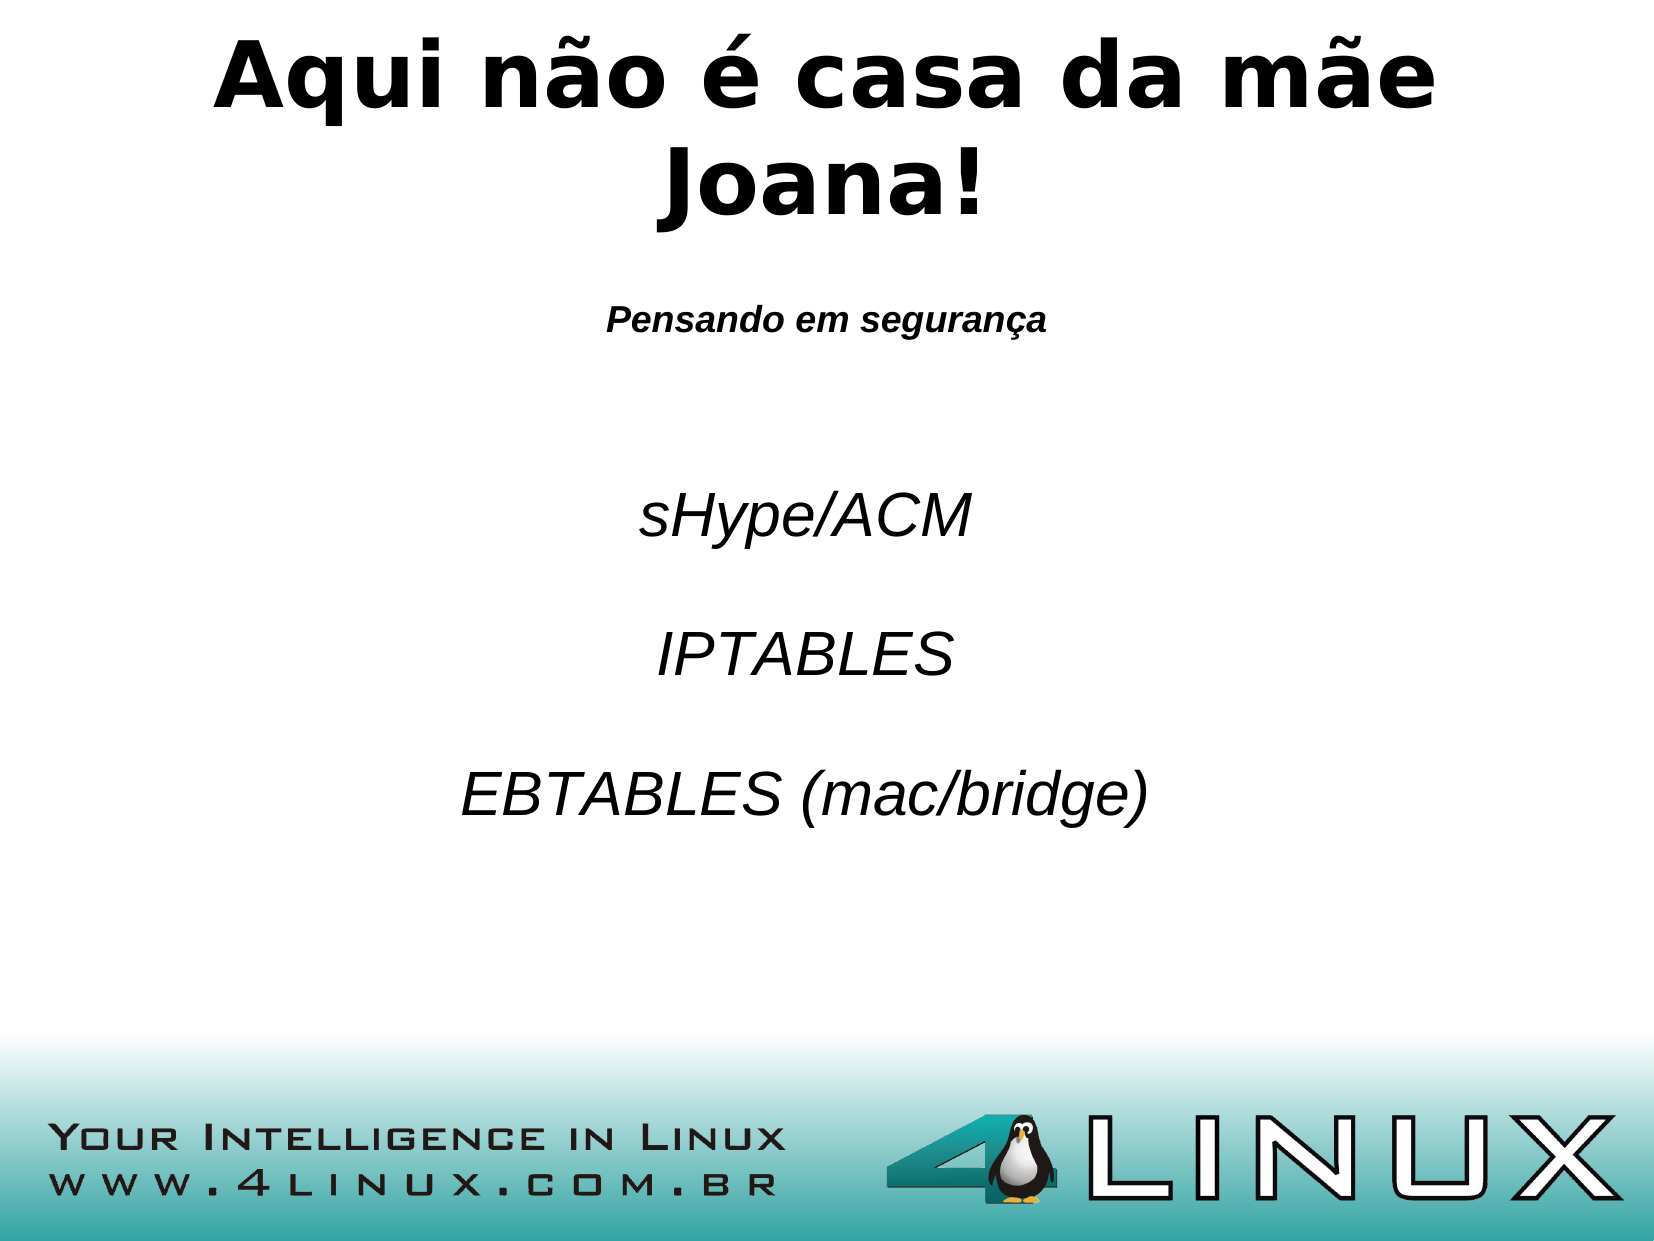

# Aqui não é casa da mãe Joana!
Pensando em segurança
 sHype/ACM
 IPTABLES
 EBTABLES (mac/bridge)